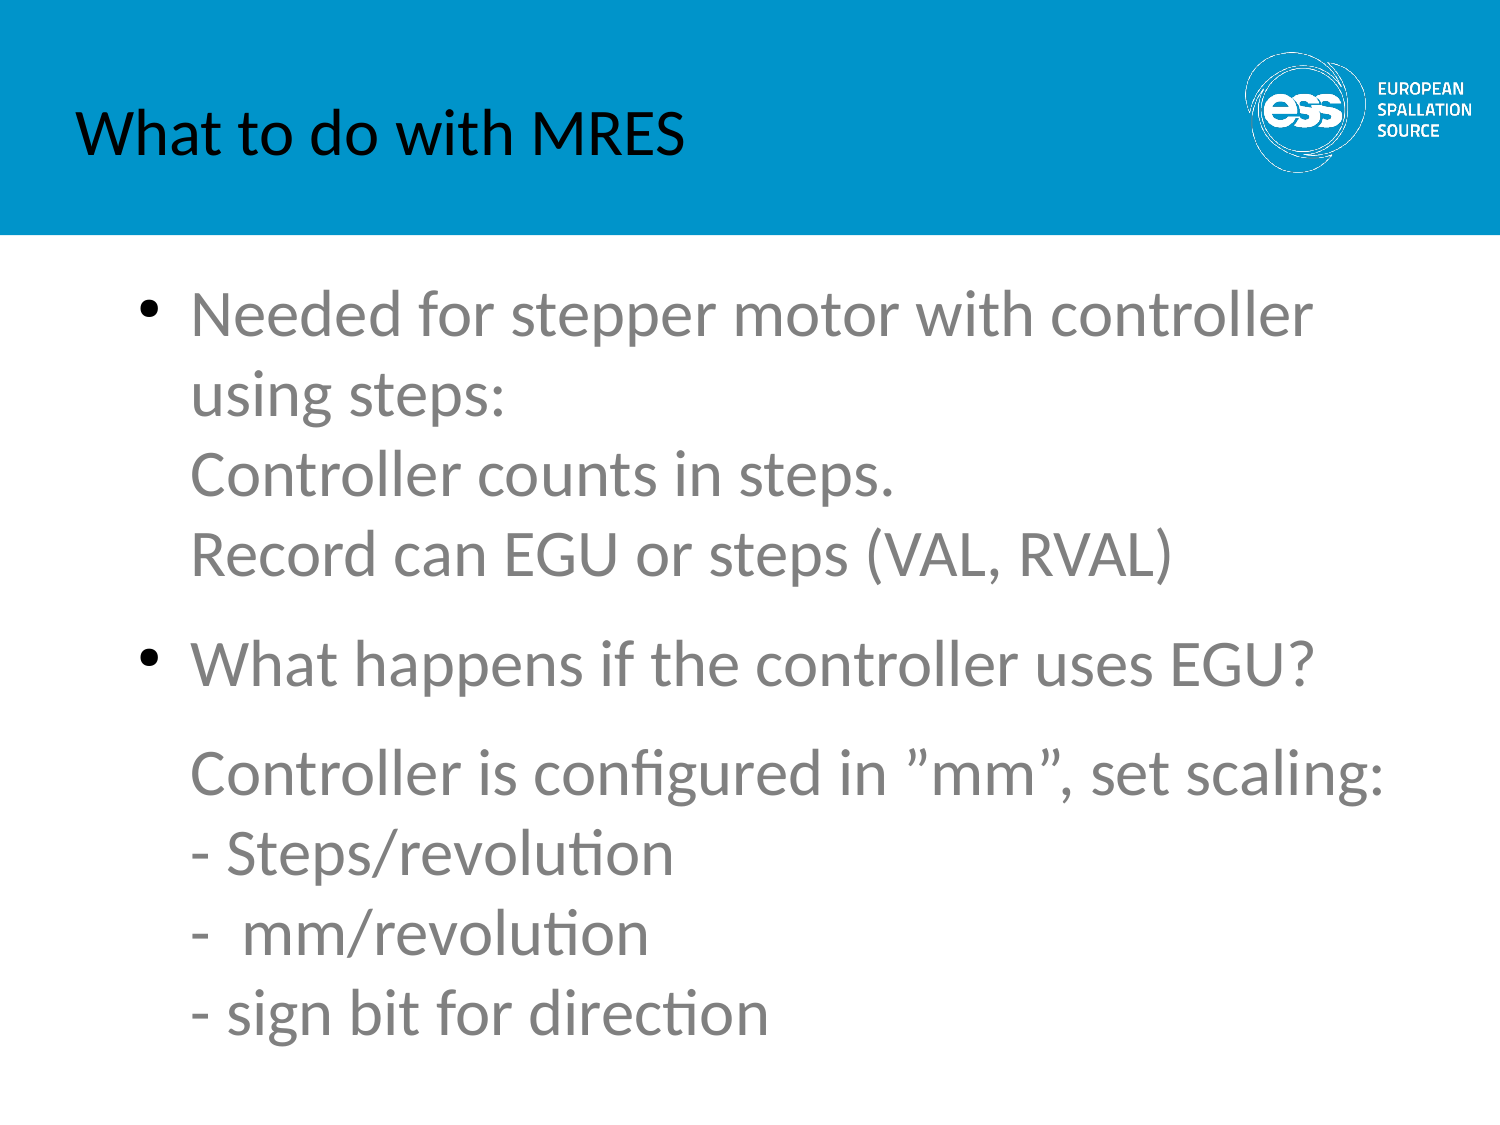

# What to do with MRES
Needed for stepper motor with controller using steps:
Controller counts in steps.
Record can EGU or steps (VAL, RVAL)
What happens if the controller uses EGU?
Controller is configured in ”mm”, set scaling:
- Steps/revolution
- mm/revolution
- sign bit for direction